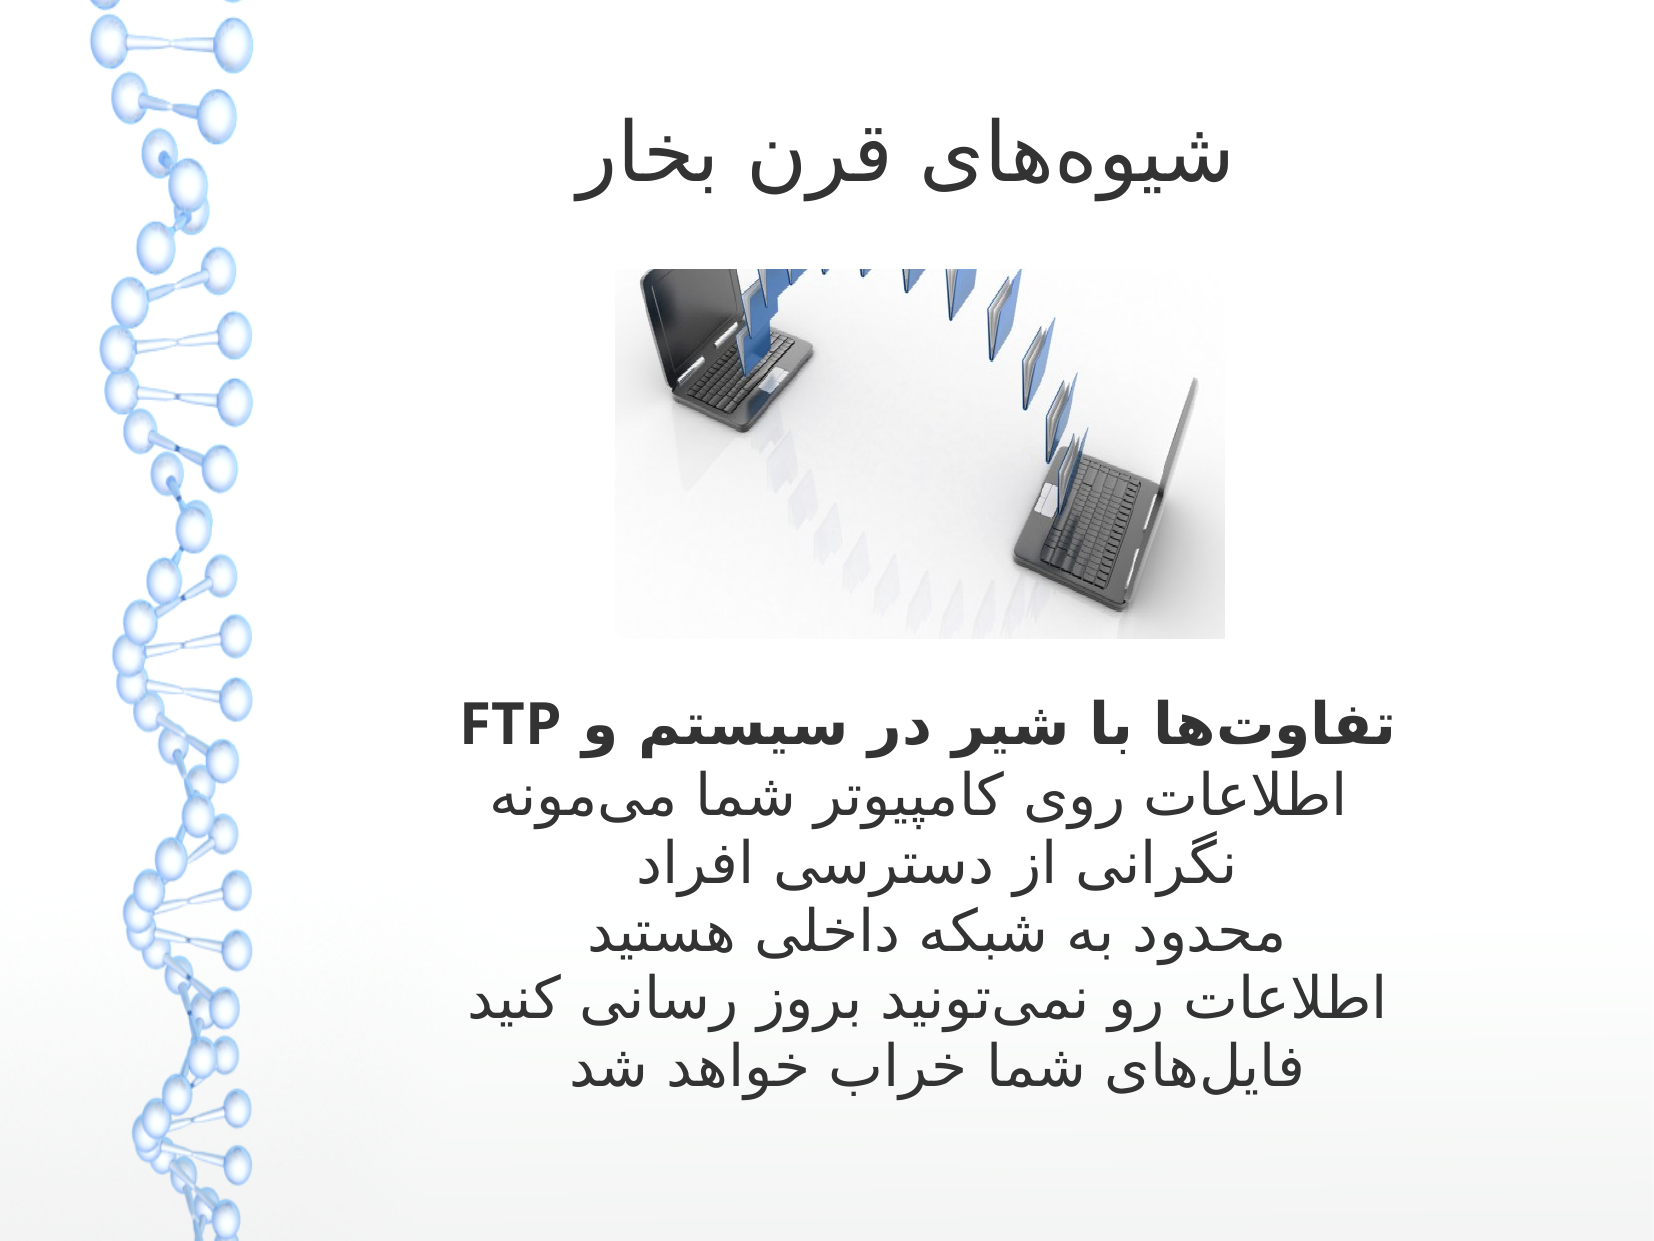

# شیوه‌های قرن بخار
تفاوت‌ها با شیر در سیستم و FTP
 اطلاعات روی کامپیوتر شما می‌مونه
نگرانی از دسترسی افراد
محدود به شبکه داخلی هستید
اطلاعات رو نمی‌تونید بروز رسانی کنید
فایل‌های شما خراب خواهد شد